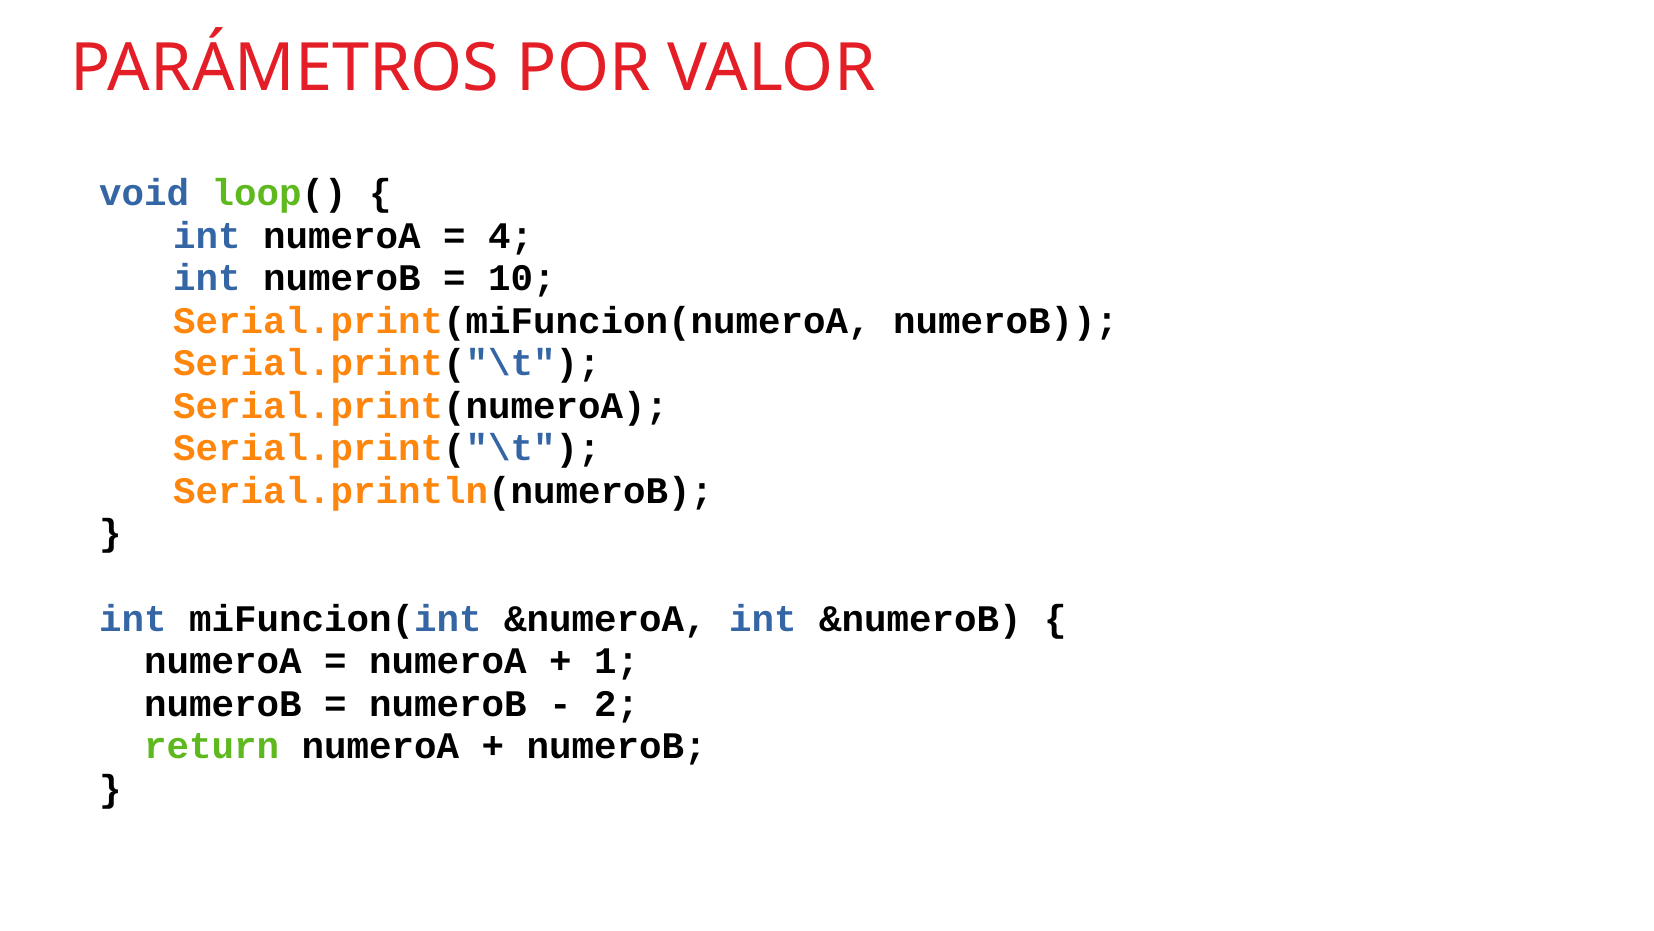

# PARÁMETROS POR VALOR
void loop() {
 	int numeroA = 4;
 	int numeroB = 10;
 	Serial.print(miFuncion(numeroA, numeroB));
	Serial.print("\t");
	Serial.print(numeroA);
 	Serial.print("\t");
 	Serial.println(numeroB);
}
int miFuncion(int &numeroA, int &numeroB) {
 numeroA = numeroA + 1;
 numeroB = numeroB - 2;
 return numeroA + numeroB;
}